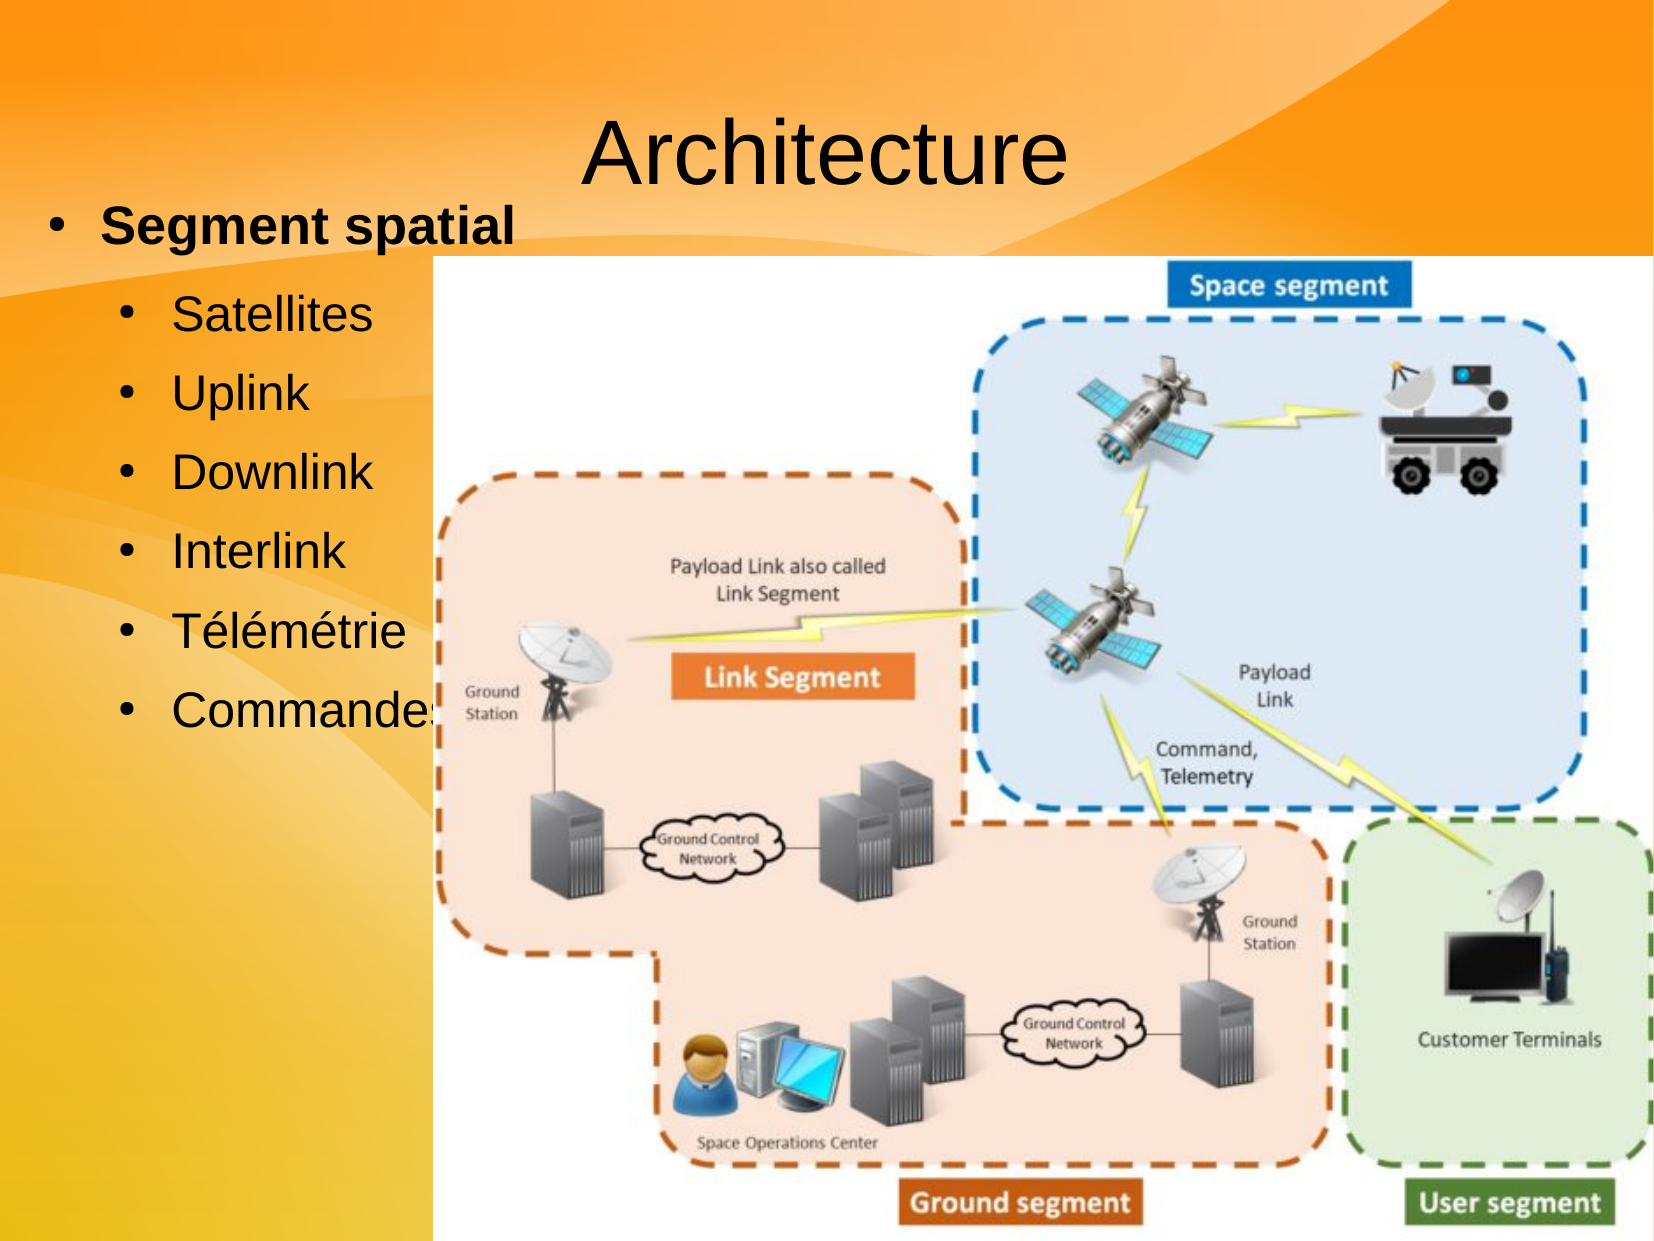

# Architecture
Segment spatial
Satellites
Uplink
Downlink
Interlink
Télémétrie
Commandes